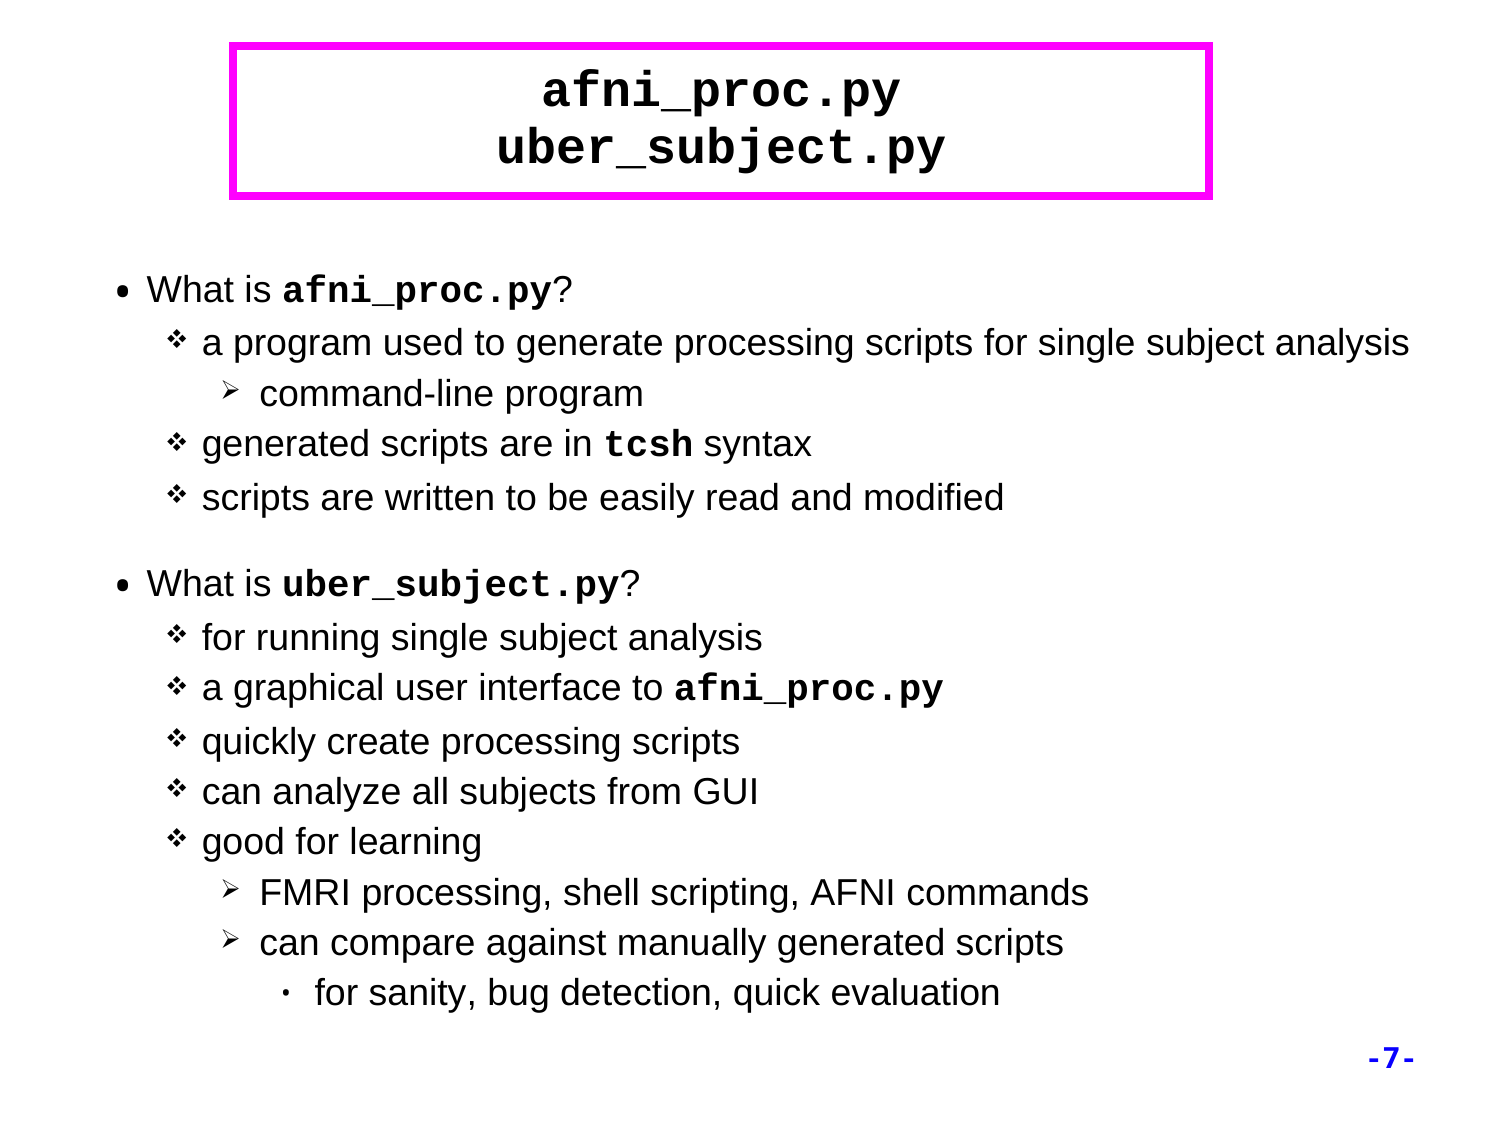

# afni_proc.py uber_subject.py
What is afni_proc.py?
a program used to generate processing scripts for single subject analysis
command-line program
generated scripts are in tcsh syntax
scripts are written to be easily read and modified
What is uber_subject.py?
for running single subject analysis
a graphical user interface to afni_proc.py
quickly create processing scripts
can analyze all subjects from GUI
good for learning
FMRI processing, shell scripting, AFNI commands
can compare against manually generated scripts
for sanity, bug detection, quick evaluation